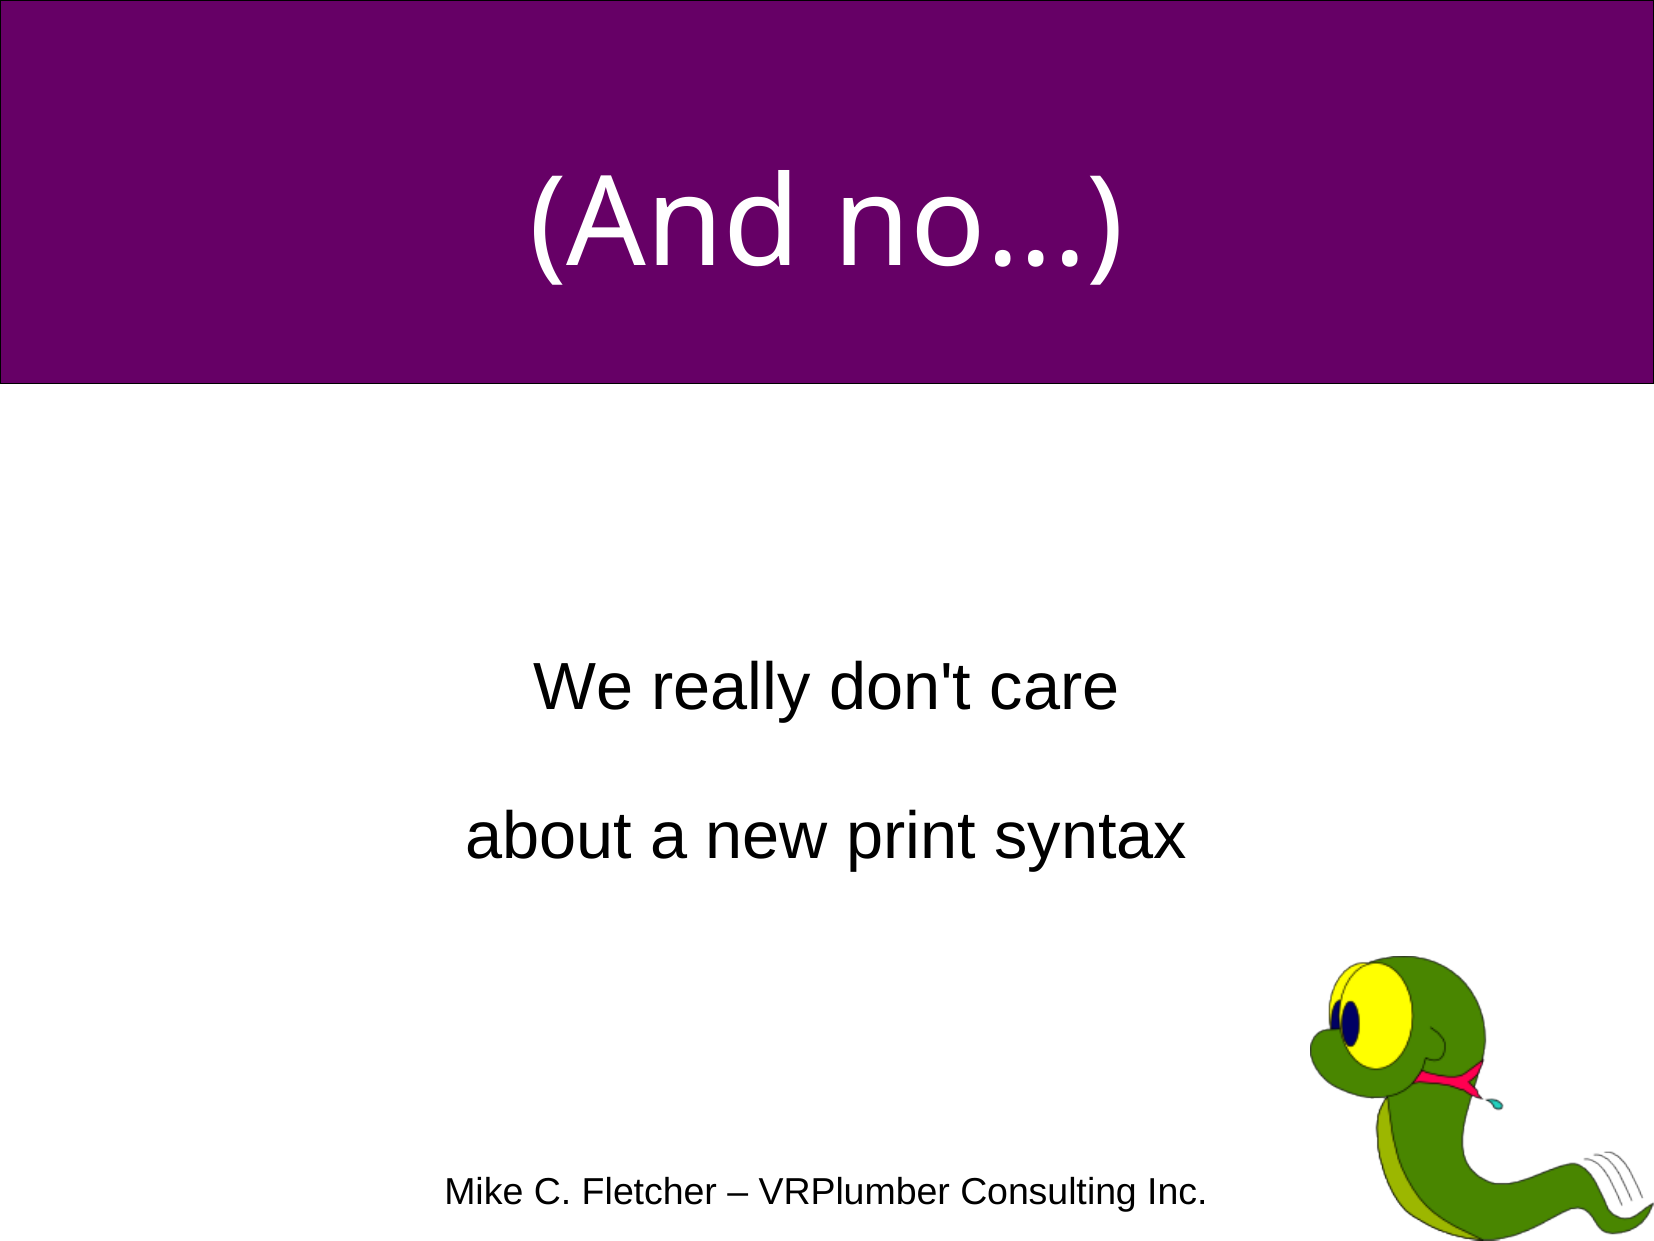

# (And no...)
We really don't care
about a new print syntax